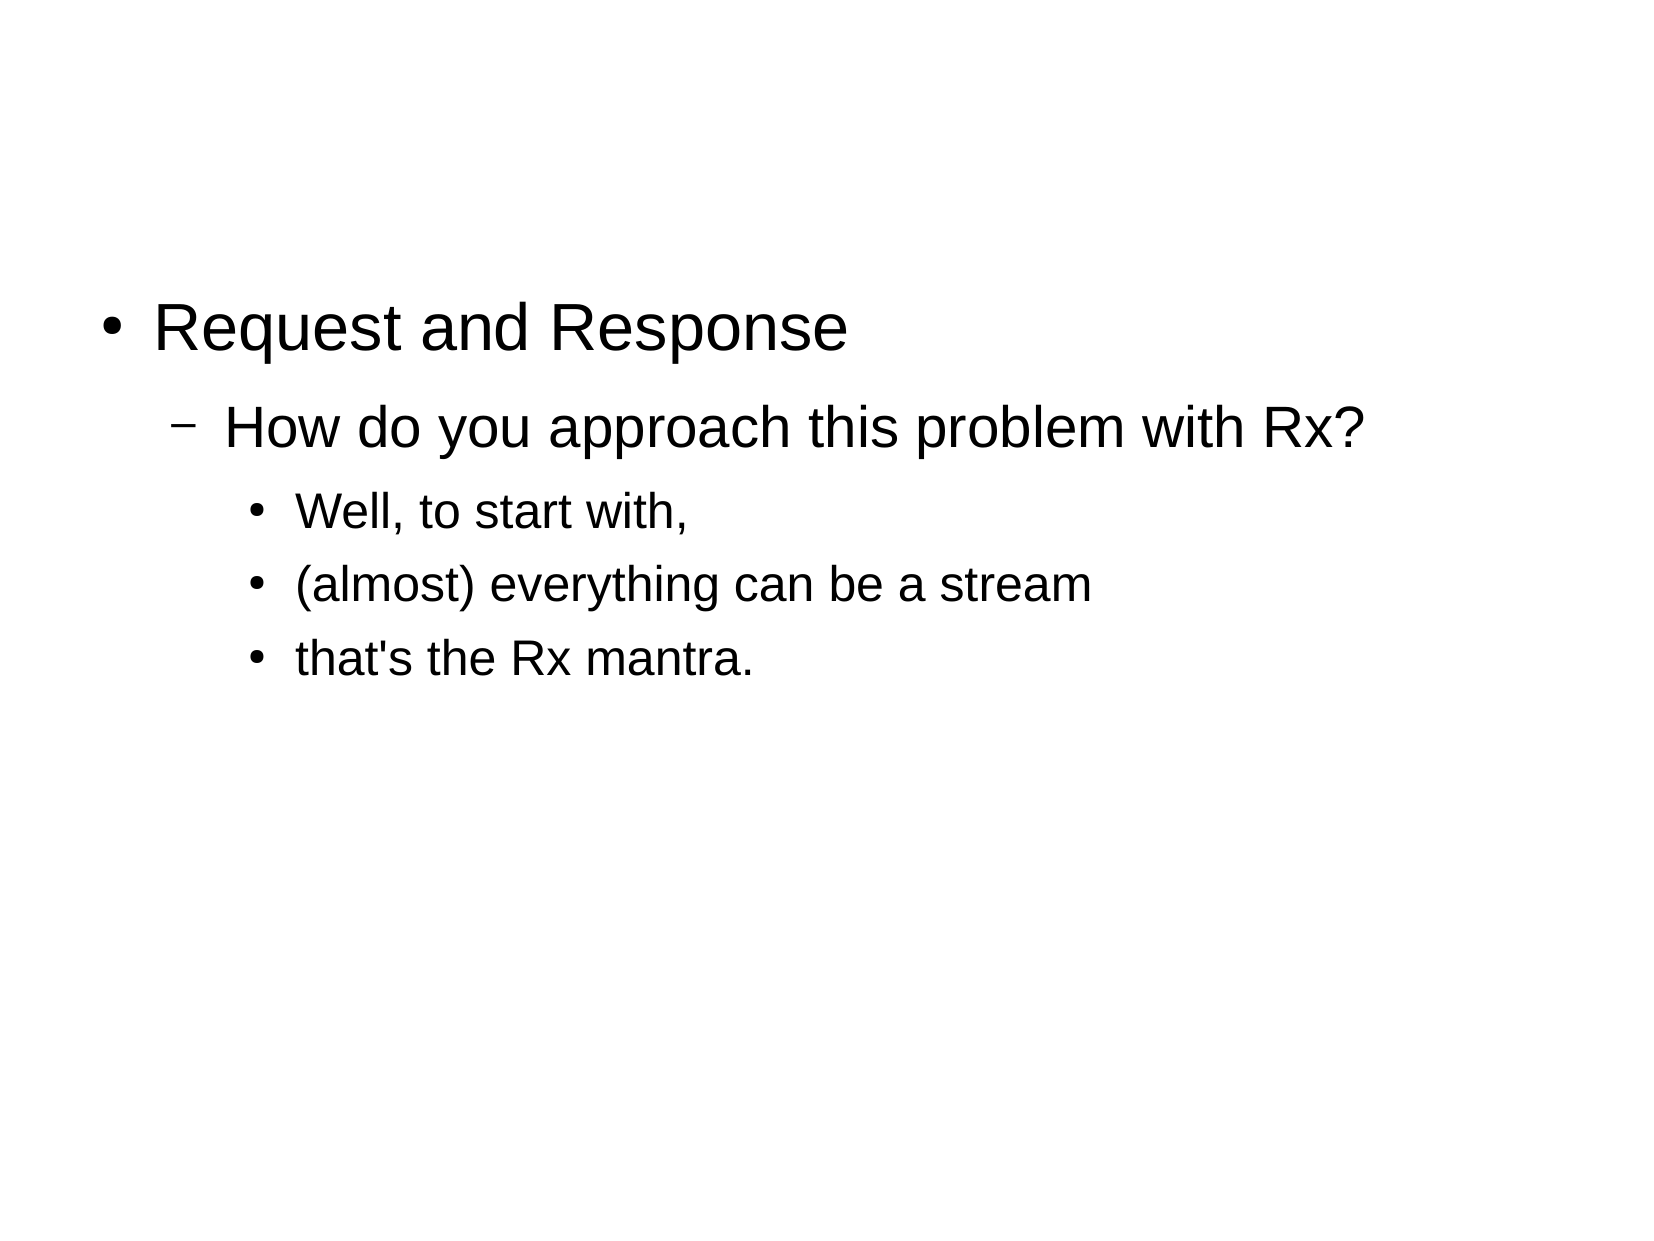

#
Request and Response
How do you approach this problem with Rx?
Well, to start with,
(almost) everything can be a stream
that's the Rx mantra.